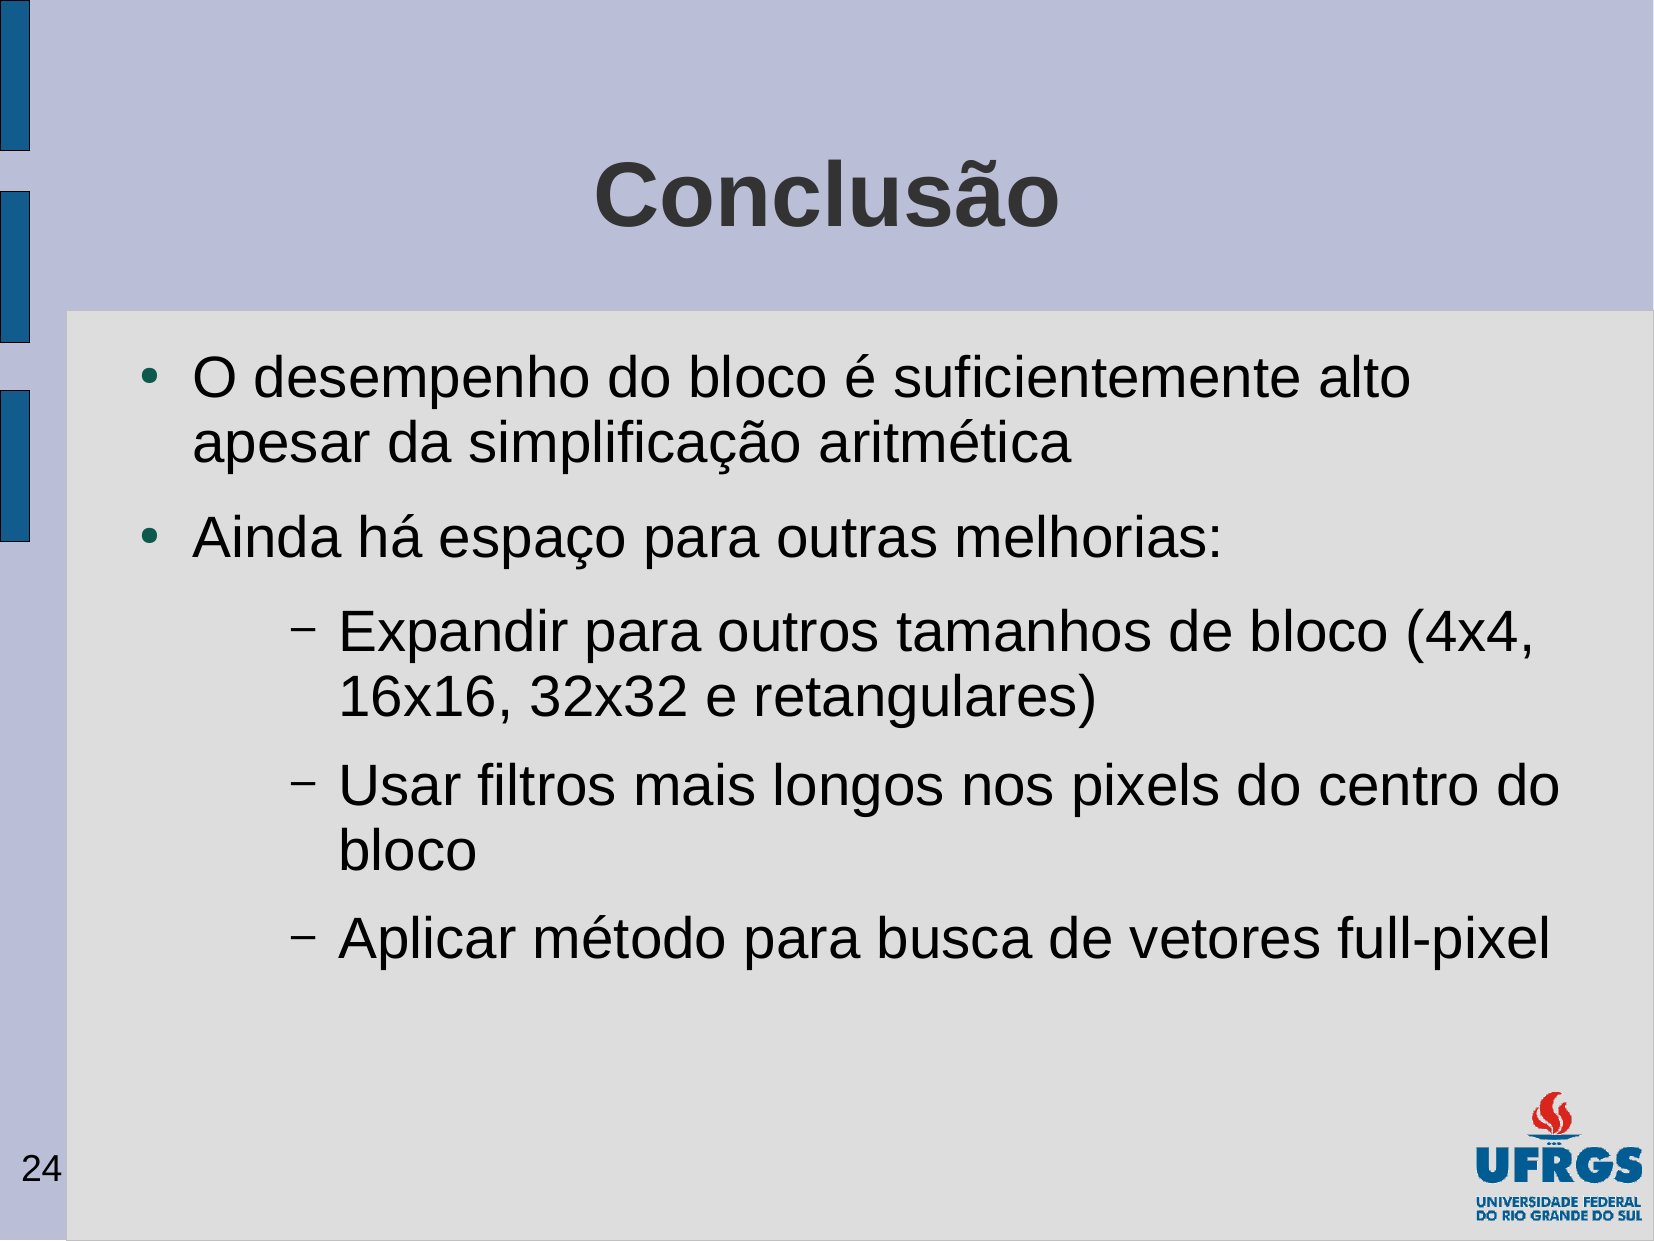

# Conclusão
O desempenho do bloco é suficientemente alto apesar da simplificação aritmética
Ainda há espaço para outras melhorias:
Expandir para outros tamanhos de bloco (4x4, 16x16, 32x32 e retangulares)
Usar filtros mais longos nos pixels do centro do bloco
Aplicar método para busca de vetores full-pixel